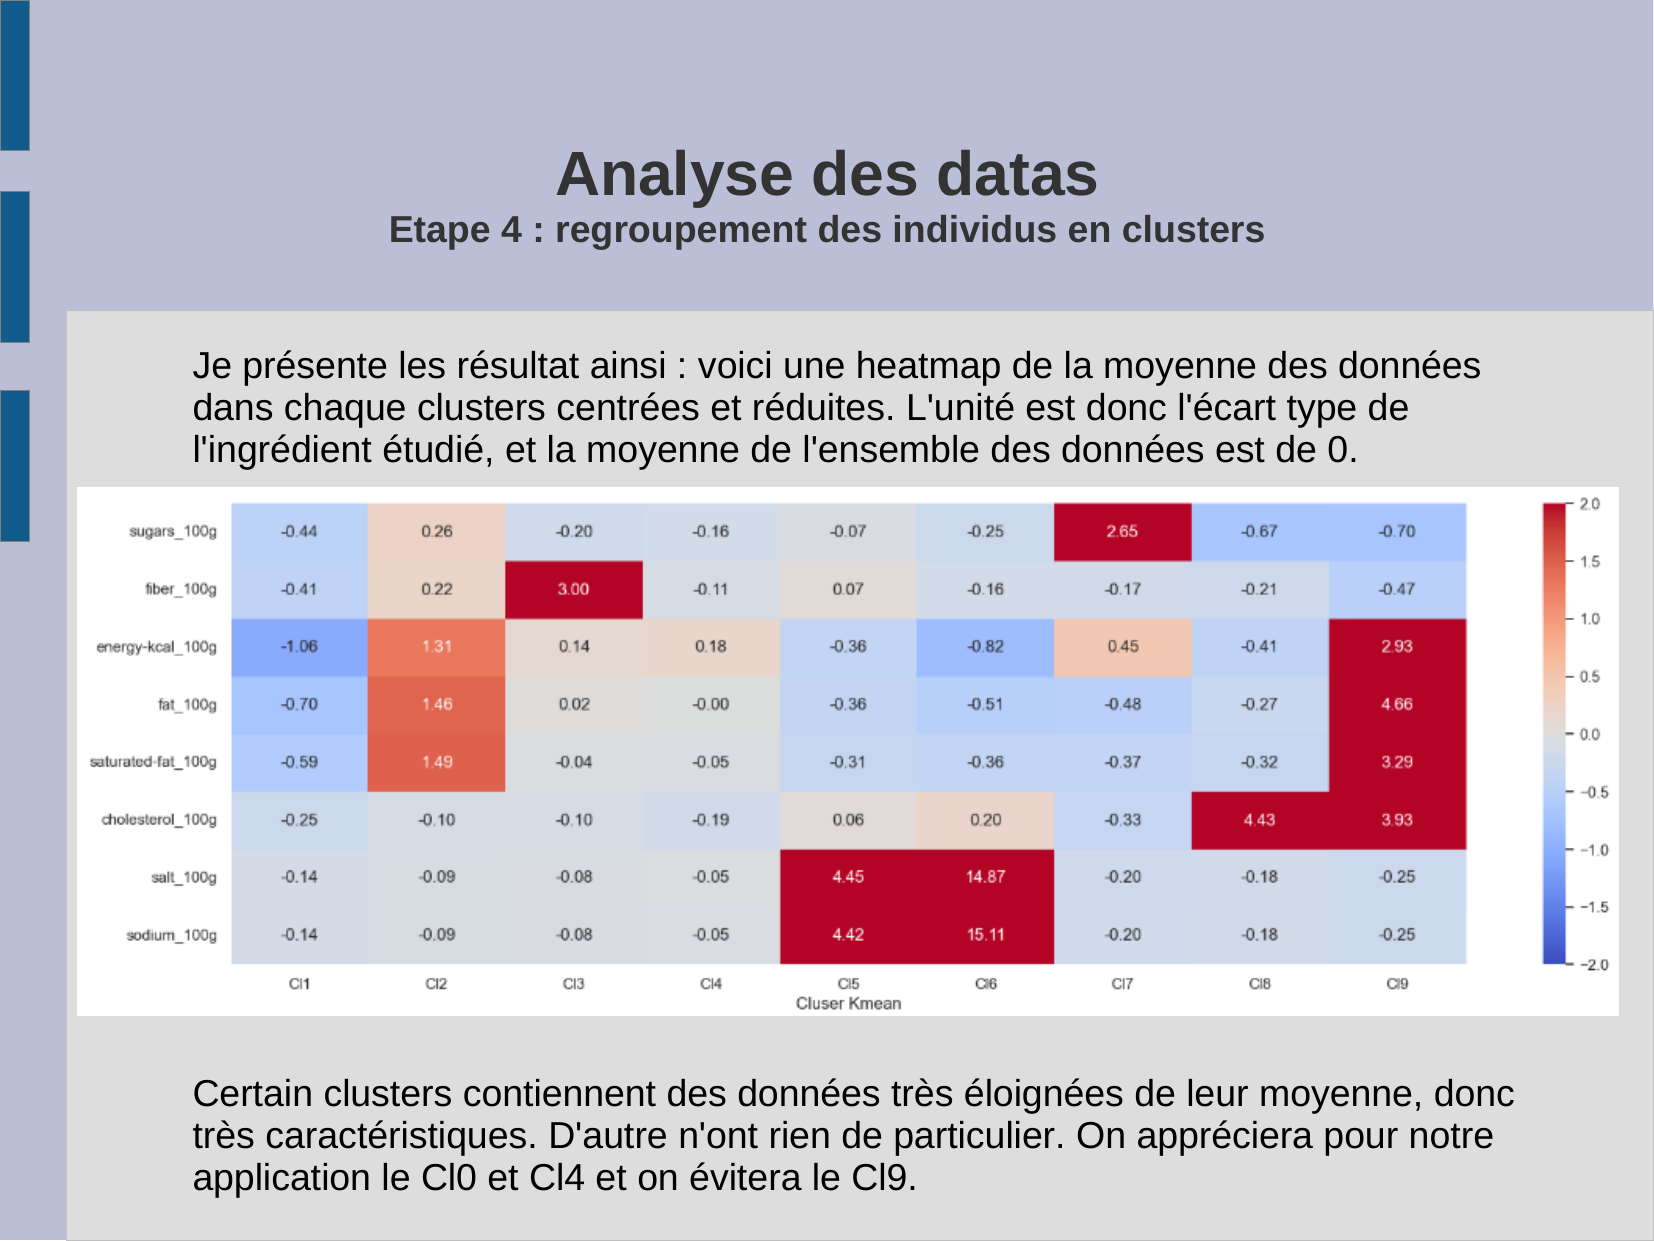

# Analyse des datas Etape 4 : regroupement des individus en clusters
Je présente les résultat ainsi : voici une heatmap de la moyenne des données dans chaque clusters centrées et réduites. L'unité est donc l'écart type de l'ingrédient étudié, et la moyenne de l'ensemble des données est de 0.
Certain clusters contiennent des données très éloignées de leur moyenne, donc très caractéristiques. D'autre n'ont rien de particulier. On appréciera pour notre application le Cl0 et Cl4 et on évitera le Cl9.